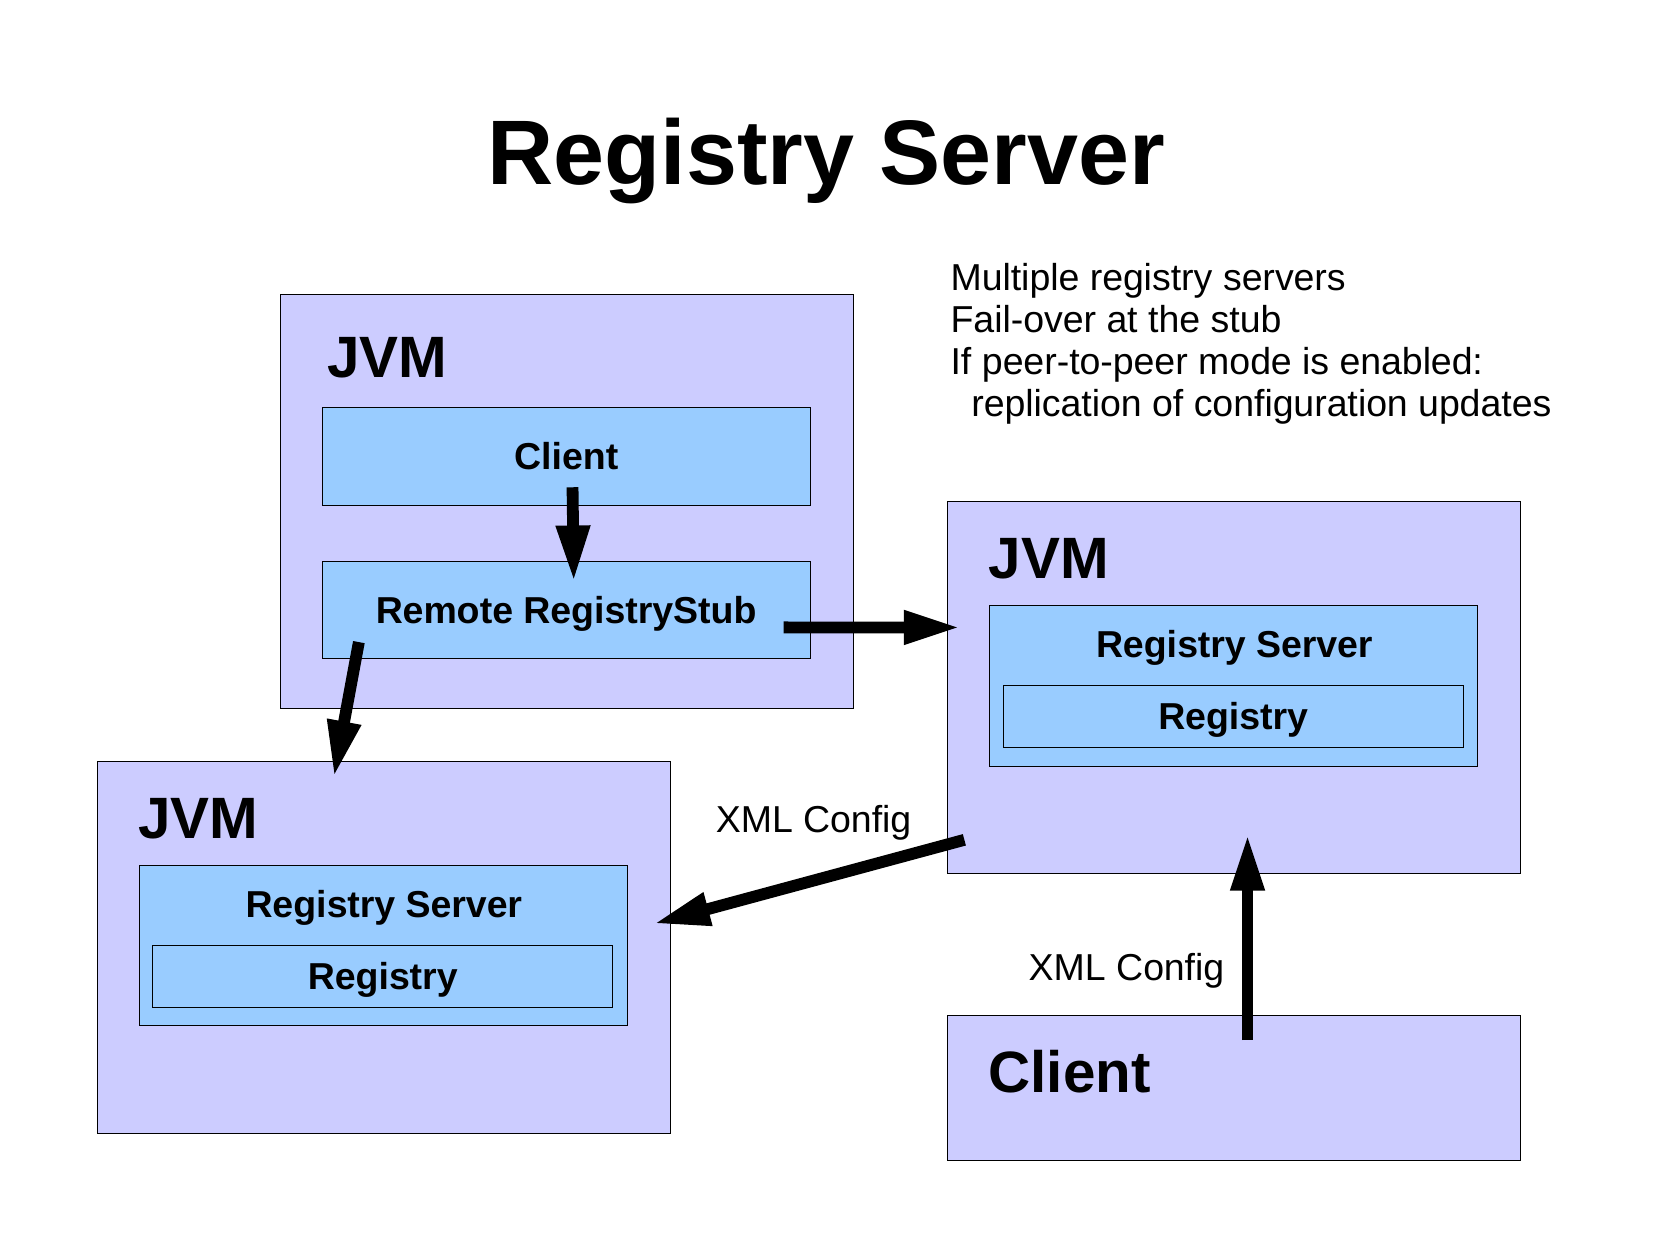

# Registry Server
 Multiple registry servers
 Fail-over at the stub
 If peer-to-peer mode is enabled:
 replication of configuration updates
JVM
Client
Client
JVM
Remote RegistryStub
Registry Server
Registry
JVM
XML Config
Registry Server
XML Config
Registry
Client